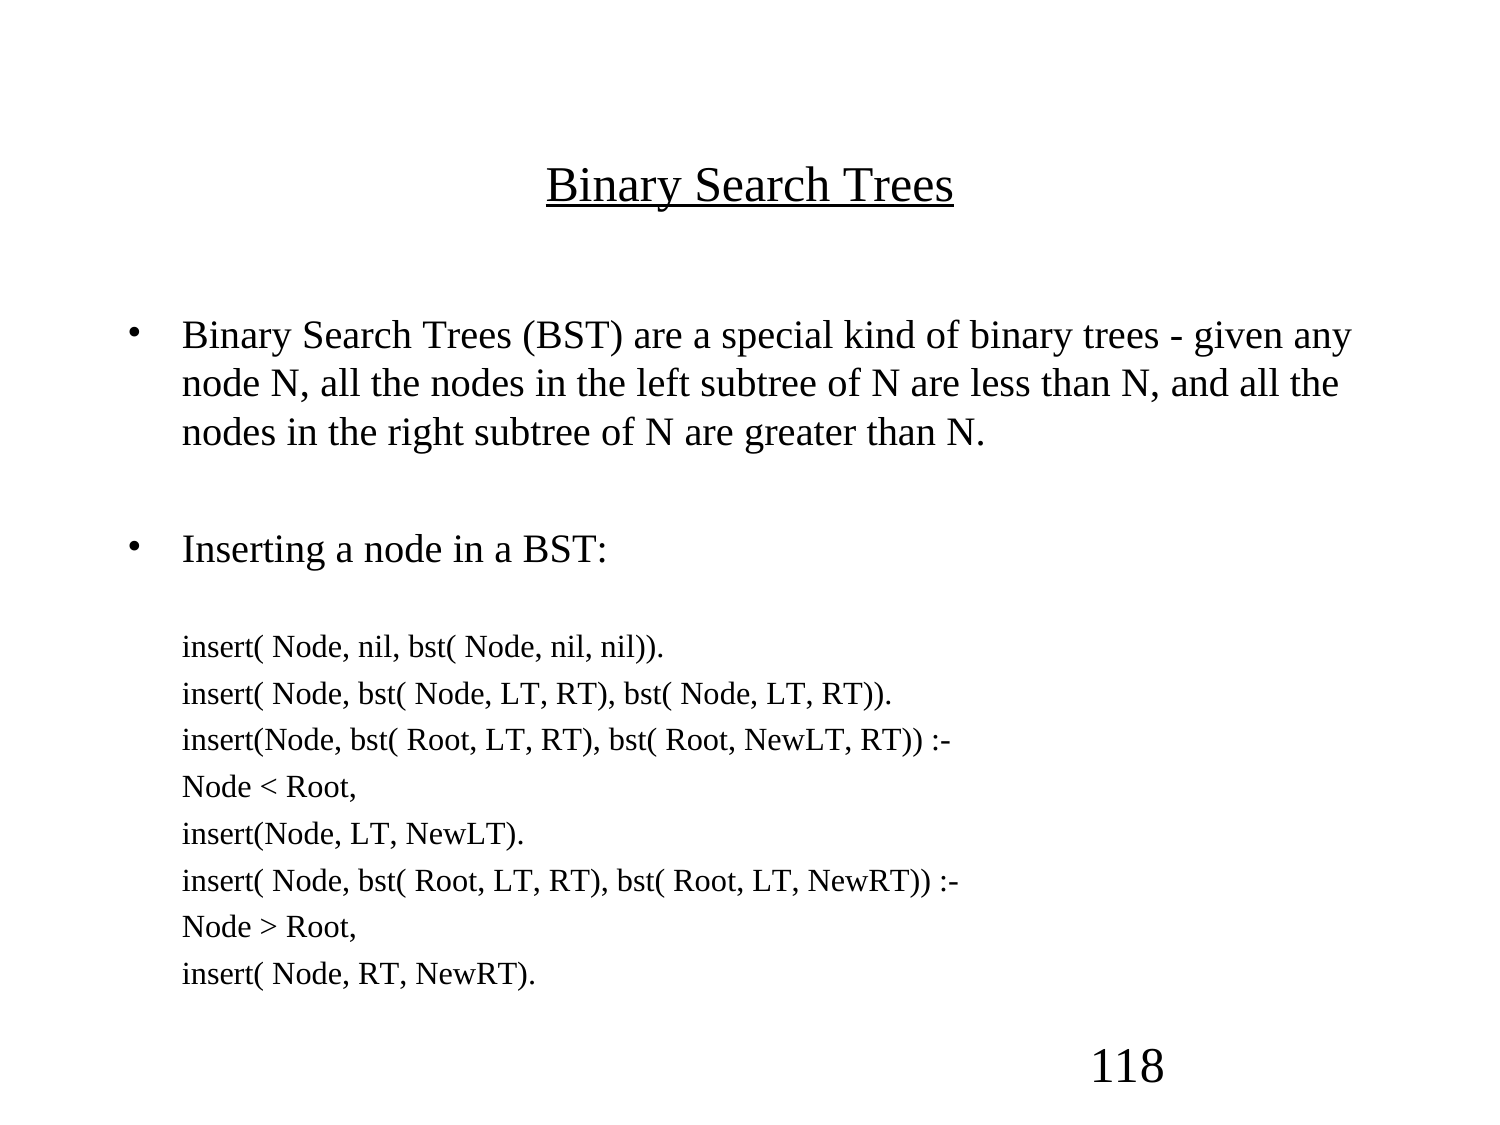

# Binary Search Trees
Binary Search Trees (BST) are a special kind of binary trees - given any node N, all the nodes in the left subtree of N are less than N, and all the nodes in the right subtree of N are greater than N.
Inserting a node in a BST:
	insert( Node, nil, bst( Node, nil, nil)).
	insert( Node, bst( Node, LT, RT), bst( Node, LT, RT)).
	insert(Node, bst( Root, LT, RT), bst( Root, NewLT, RT)) :-
		Node < Root,
		insert(Node, LT, NewLT).
	insert( Node, bst( Root, LT, RT), bst( Root, LT, NewRT)) :-
		Node > Root,
		insert( Node, RT, NewRT).
118